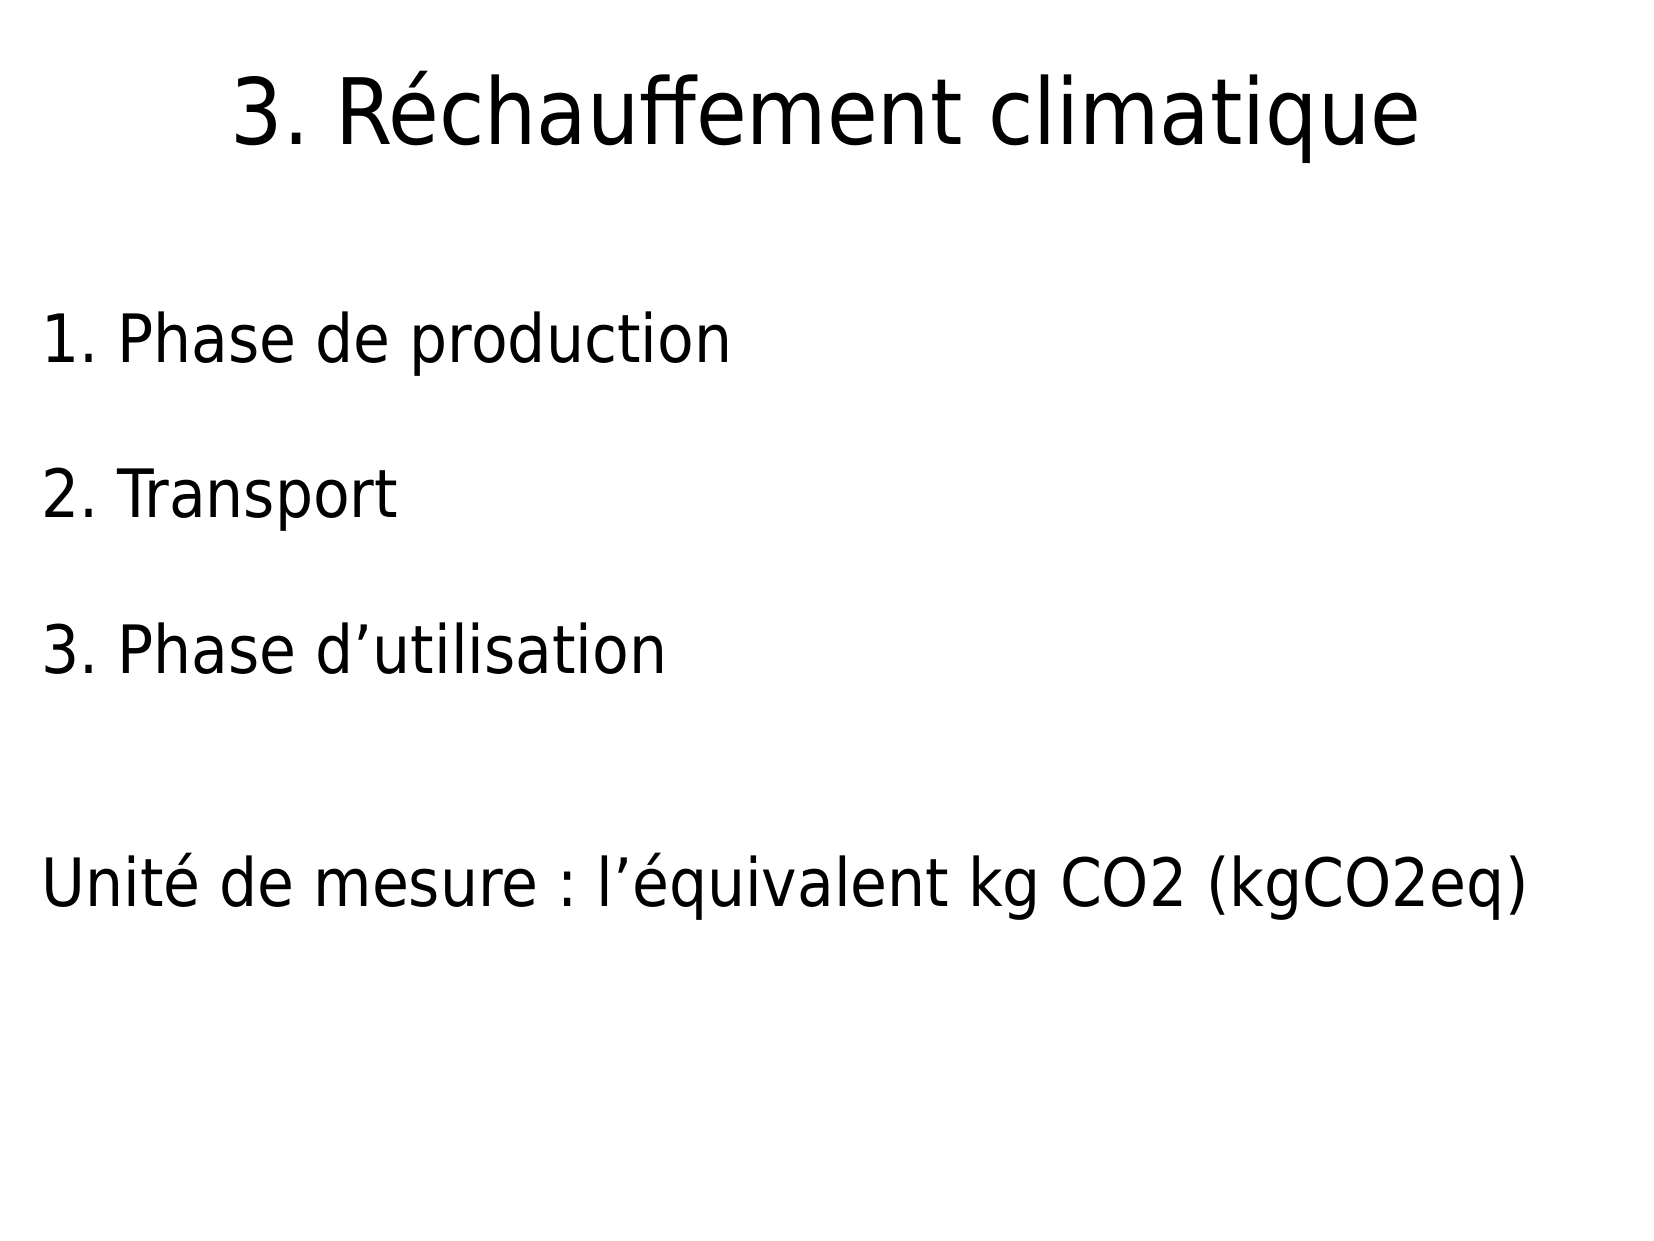

# 3. Réchauffement climatique
1. Phase de production
2. Transport
3. Phase d’utilisation
Unité de mesure : l’équivalent kg CO2 (kgCO2eq)